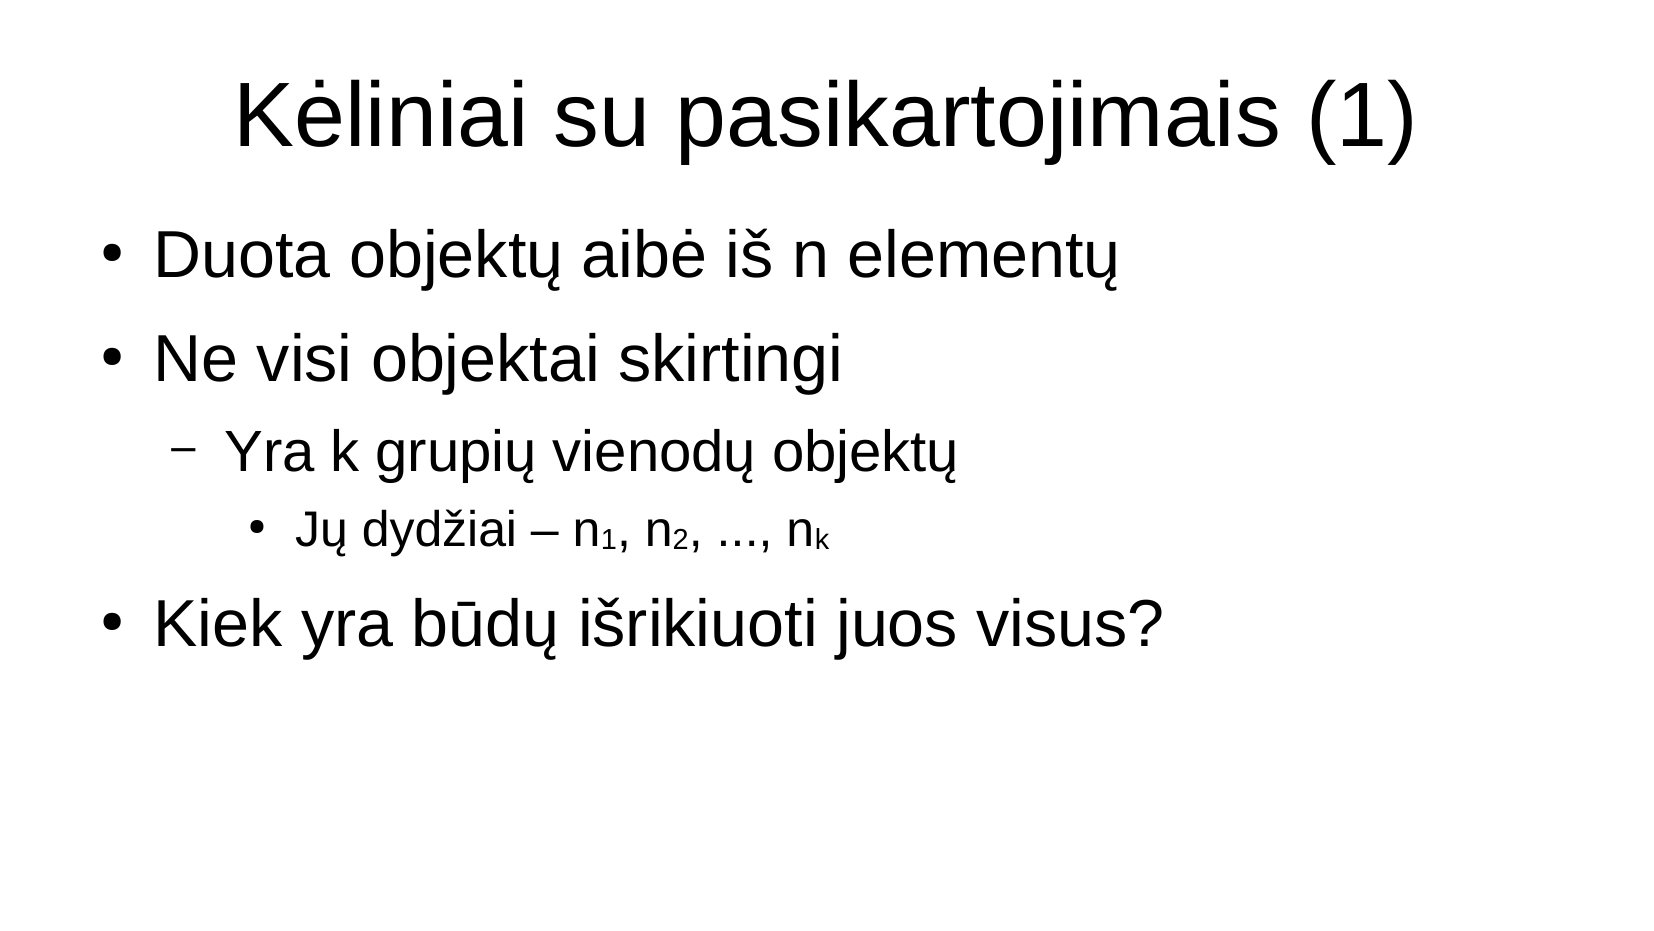

# Kėliniai su pasikartojimais (1)
Duota objektų aibė iš n elementų
Ne visi objektai skirtingi
Yra k grupių vienodų objektų
Jų dydžiai – n1, n2, ..., nk
Kiek yra būdų išrikiuoti juos visus?